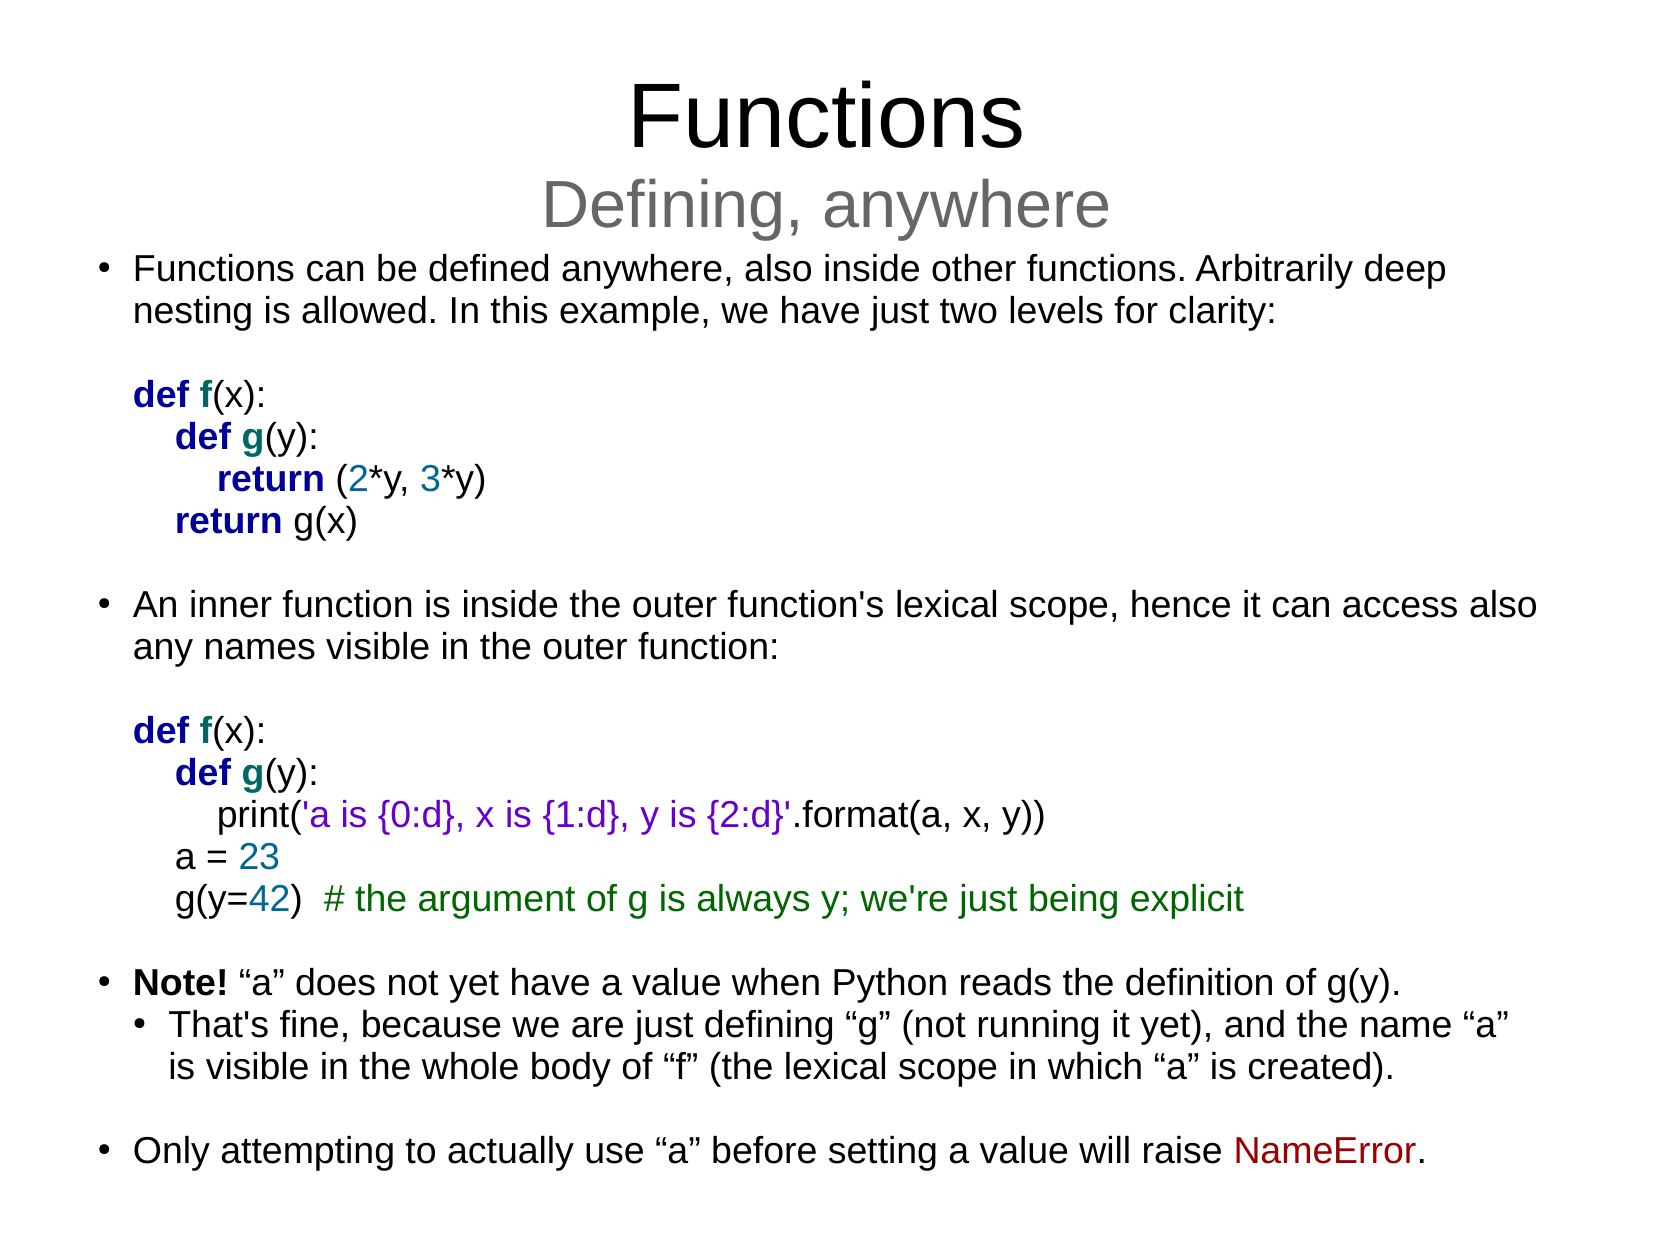

# Functions Defining, anywhere
Functions can be defined anywhere, also inside other functions. Arbitrarily deep nesting is allowed. In this example, we have just two levels for clarity:
def f(x):
 def g(y):
 return (2*y, 3*y)
 return g(x)
An inner function is inside the outer function's lexical scope, hence it can access also any names visible in the outer function:
def f(x):
 def g(y):
 print('a is {0:d}, x is {1:d}, y is {2:d}'.format(a, x, y))
 a = 23
 g(y=42) # the argument of g is always y; we're just being explicit
Note! “a” does not yet have a value when Python reads the definition of g(y).
That's fine, because we are just defining “g” (not running it yet), and the name “a”
is visible in the whole body of “f” (the lexical scope in which “a” is created).
Only attempting to actually use “a” before setting a value will raise NameError.